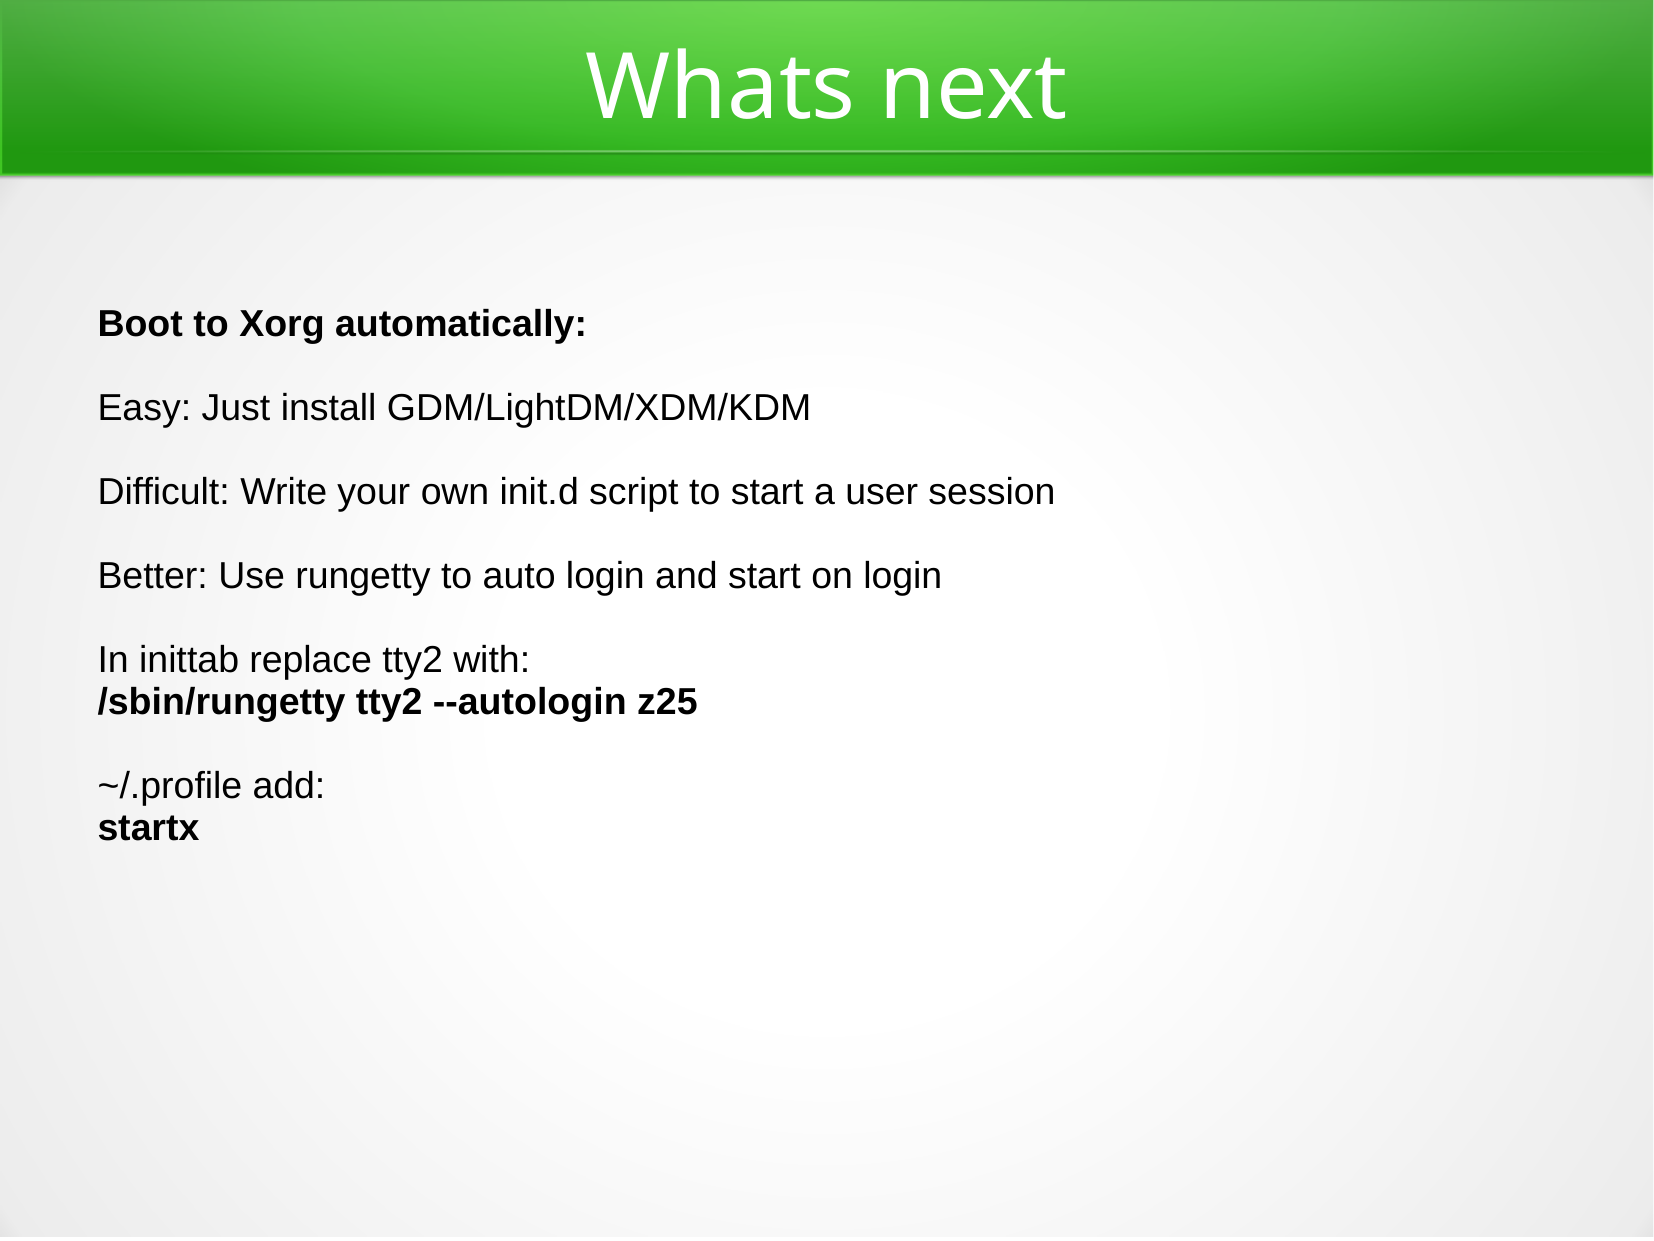

# Whats next
Boot to Xorg automatically:
Easy: Just install GDM/LightDM/XDM/KDM
Difficult: Write your own init.d script to start a user session
Better: Use rungetty to auto login and start on login
In inittab replace tty2 with:
/sbin/rungetty tty2 --autologin z25
~/.profile add:
startx